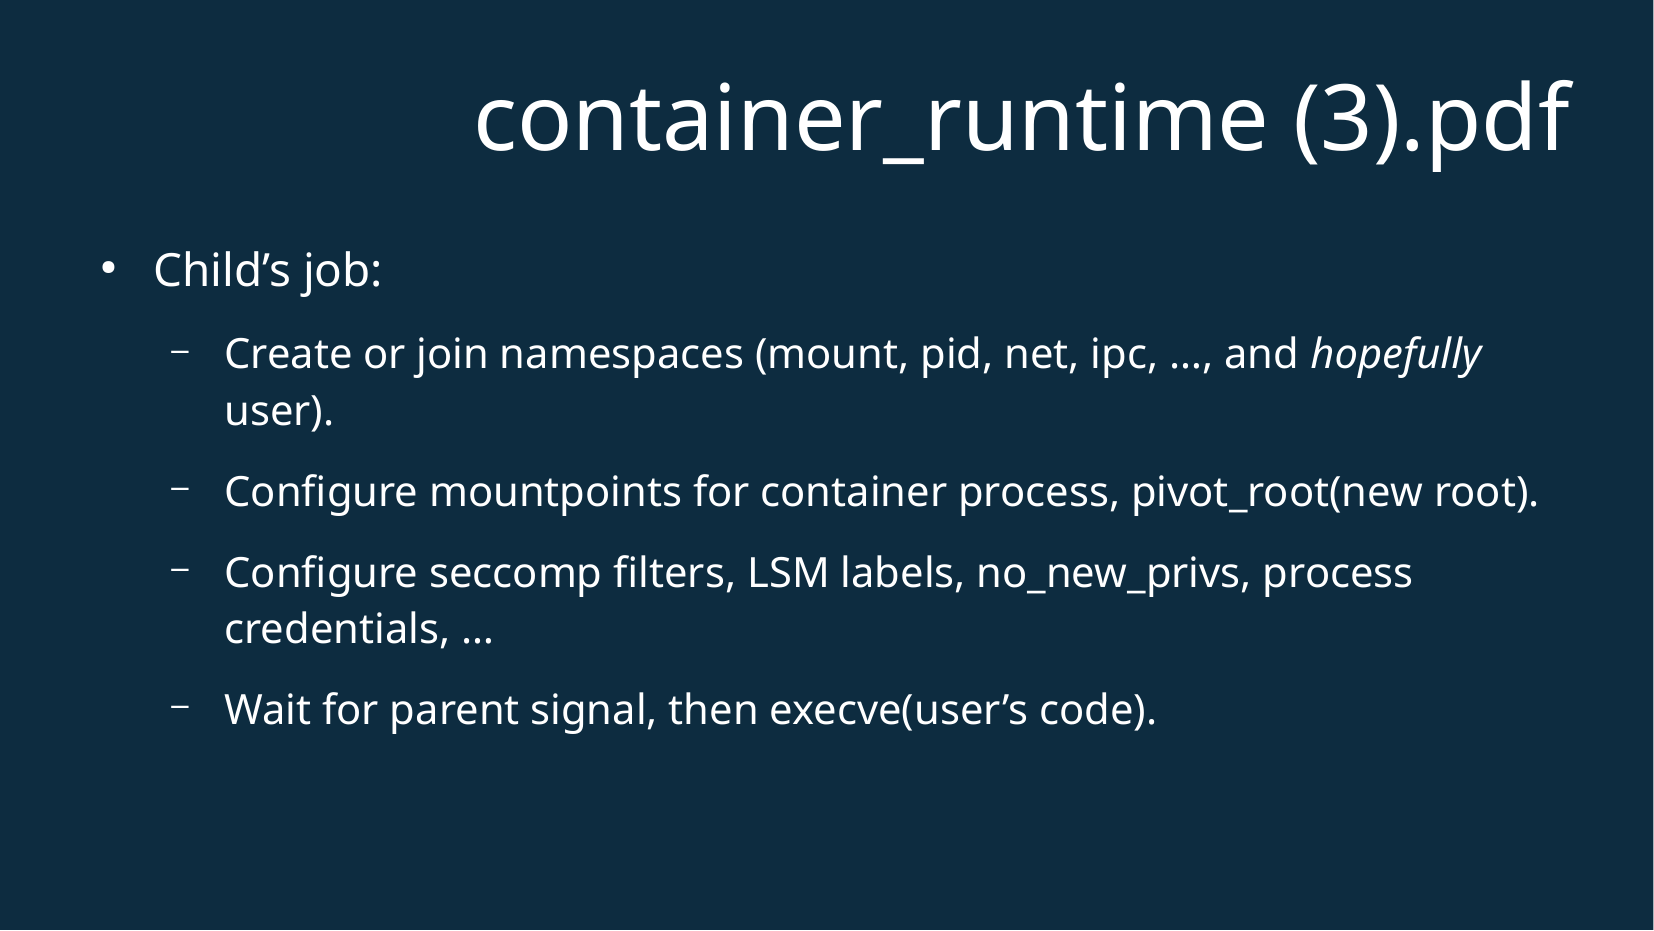

# container_runtime (3).pdf
Child’s job:
Create or join namespaces (mount, pid, net, ipc, …, and hopefully user).
Configure mountpoints for container process, pivot_root(new root).
Configure seccomp filters, LSM labels, no_new_privs, process credentials, …
Wait for parent signal, then execve(user’s code).